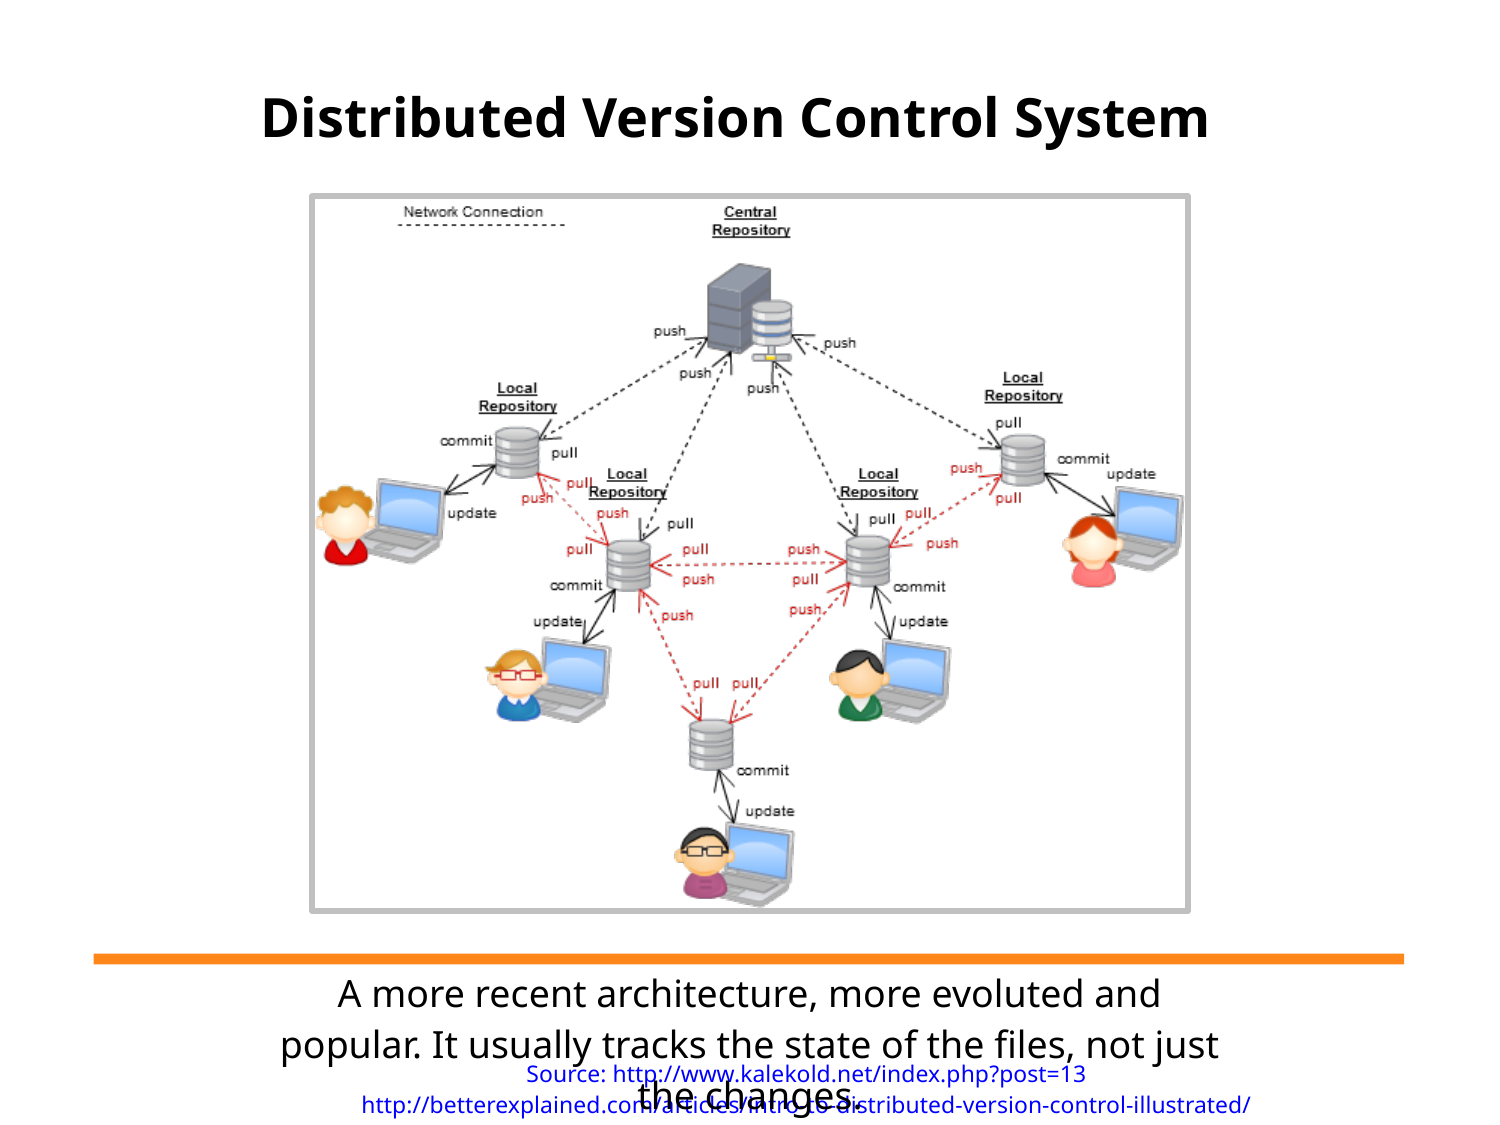

# Distributed Version Control System
A more recent architecture, more evoluted and popular. It usually tracks the state of the files, not just the changes.
Source: http://www.kalekold.net/index.php?post=13
http://betterexplained.com/articles/intro-to-distributed-version-control-illustrated/